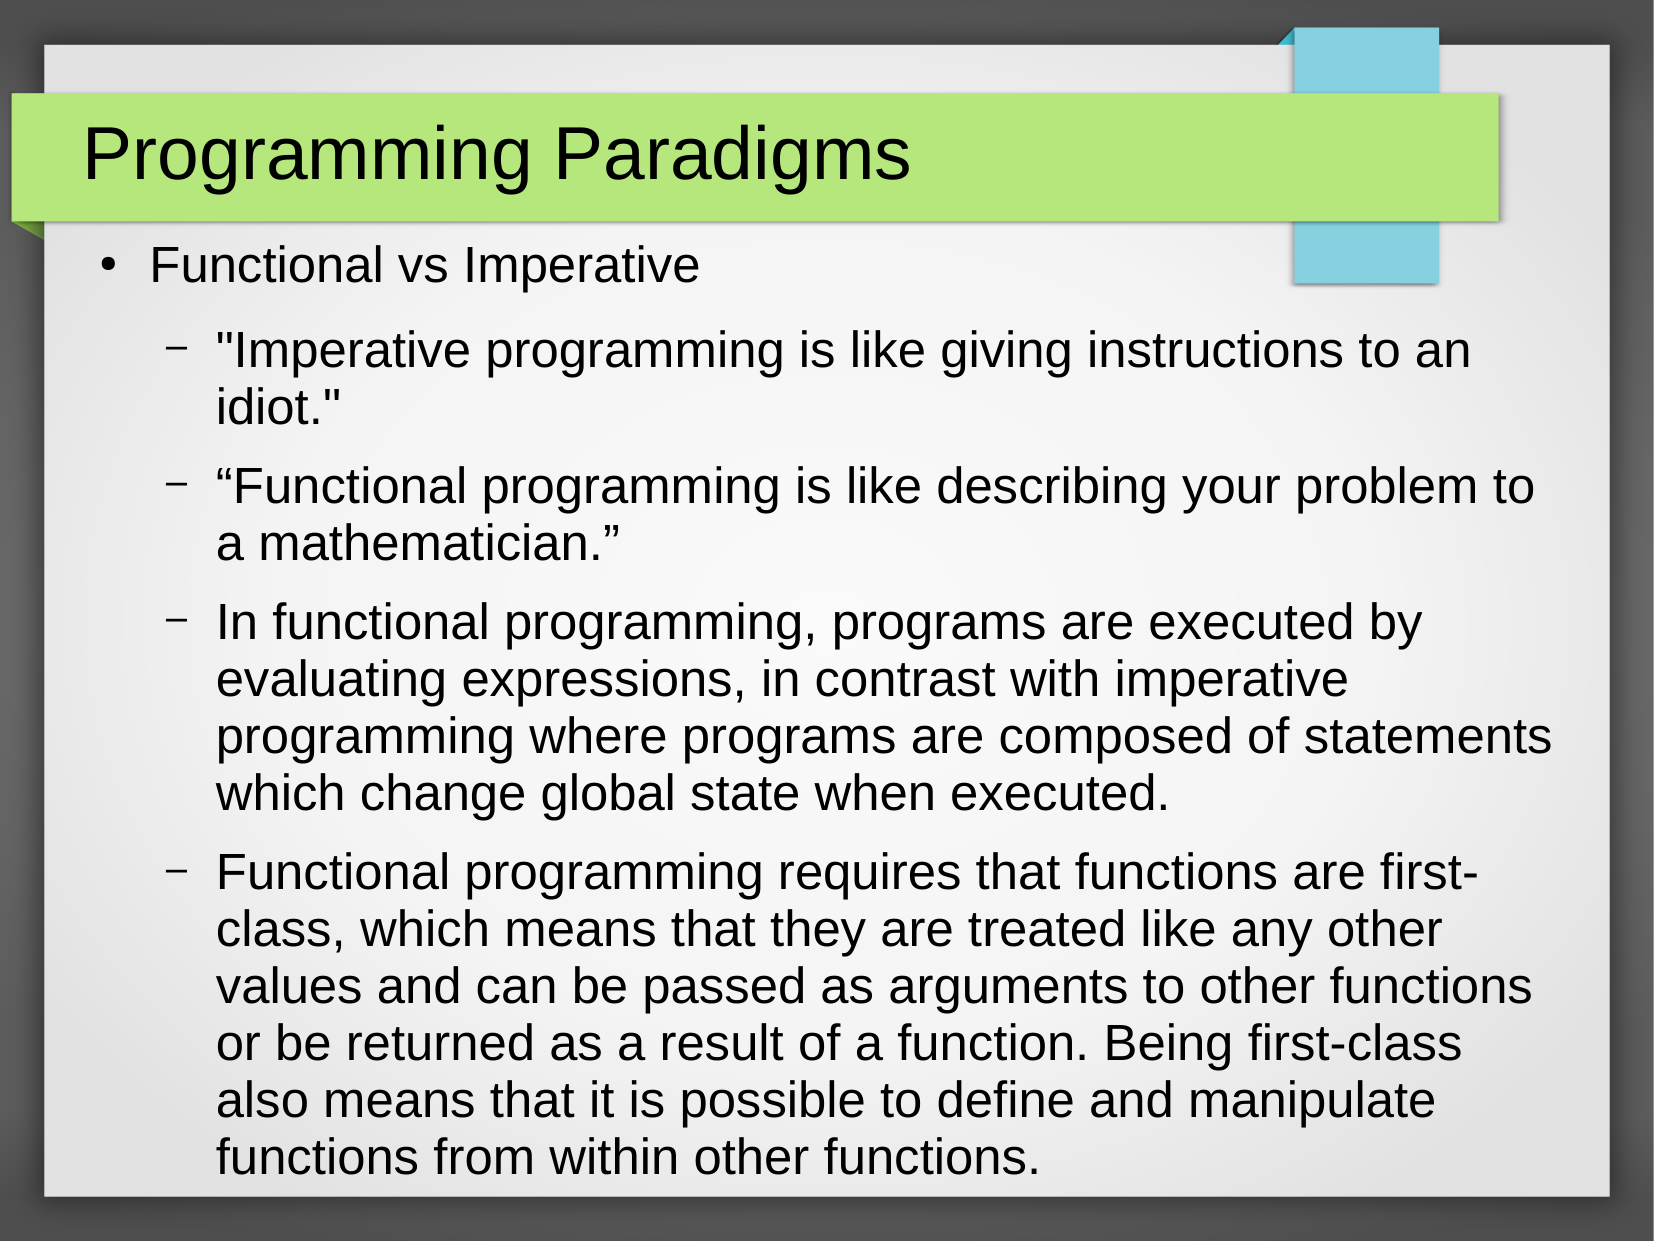

# Programming Paradigms
Functional vs Imperative
"Imperative programming is like giving instructions to an idiot."
“Functional programming is like describing your problem to a mathematician.”
In functional programming, programs are executed by evaluating expressions, in contrast with imperative programming where programs are composed of statements which change global state when executed.
Functional programming requires that functions are first-class, which means that they are treated like any other values and can be passed as arguments to other functions or be returned as a result of a function. Being first-class also means that it is possible to define and manipulate functions from within other functions.